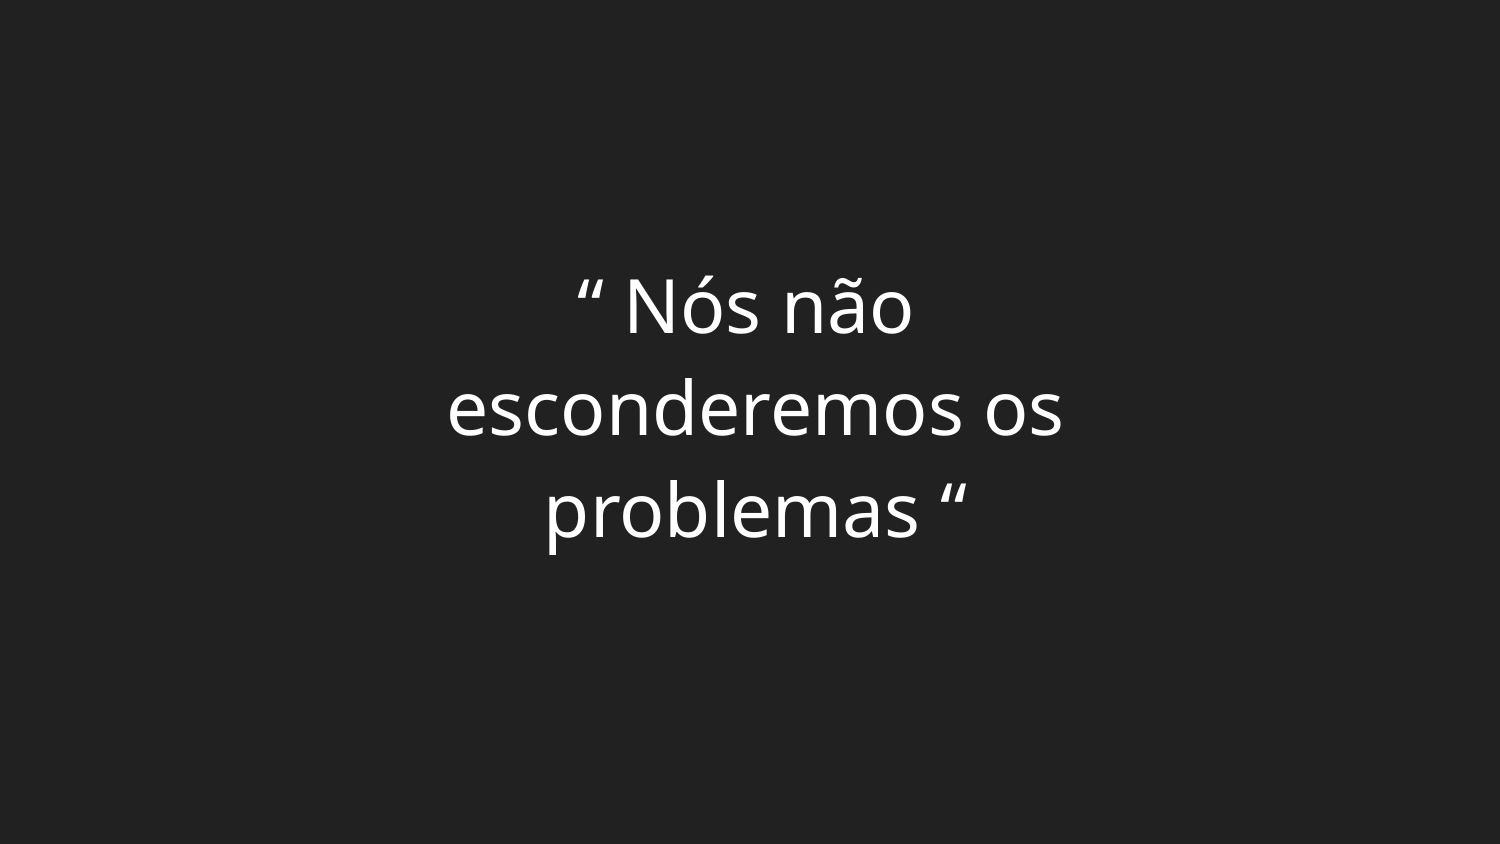

# “ Nós não esconderemos os problemas “